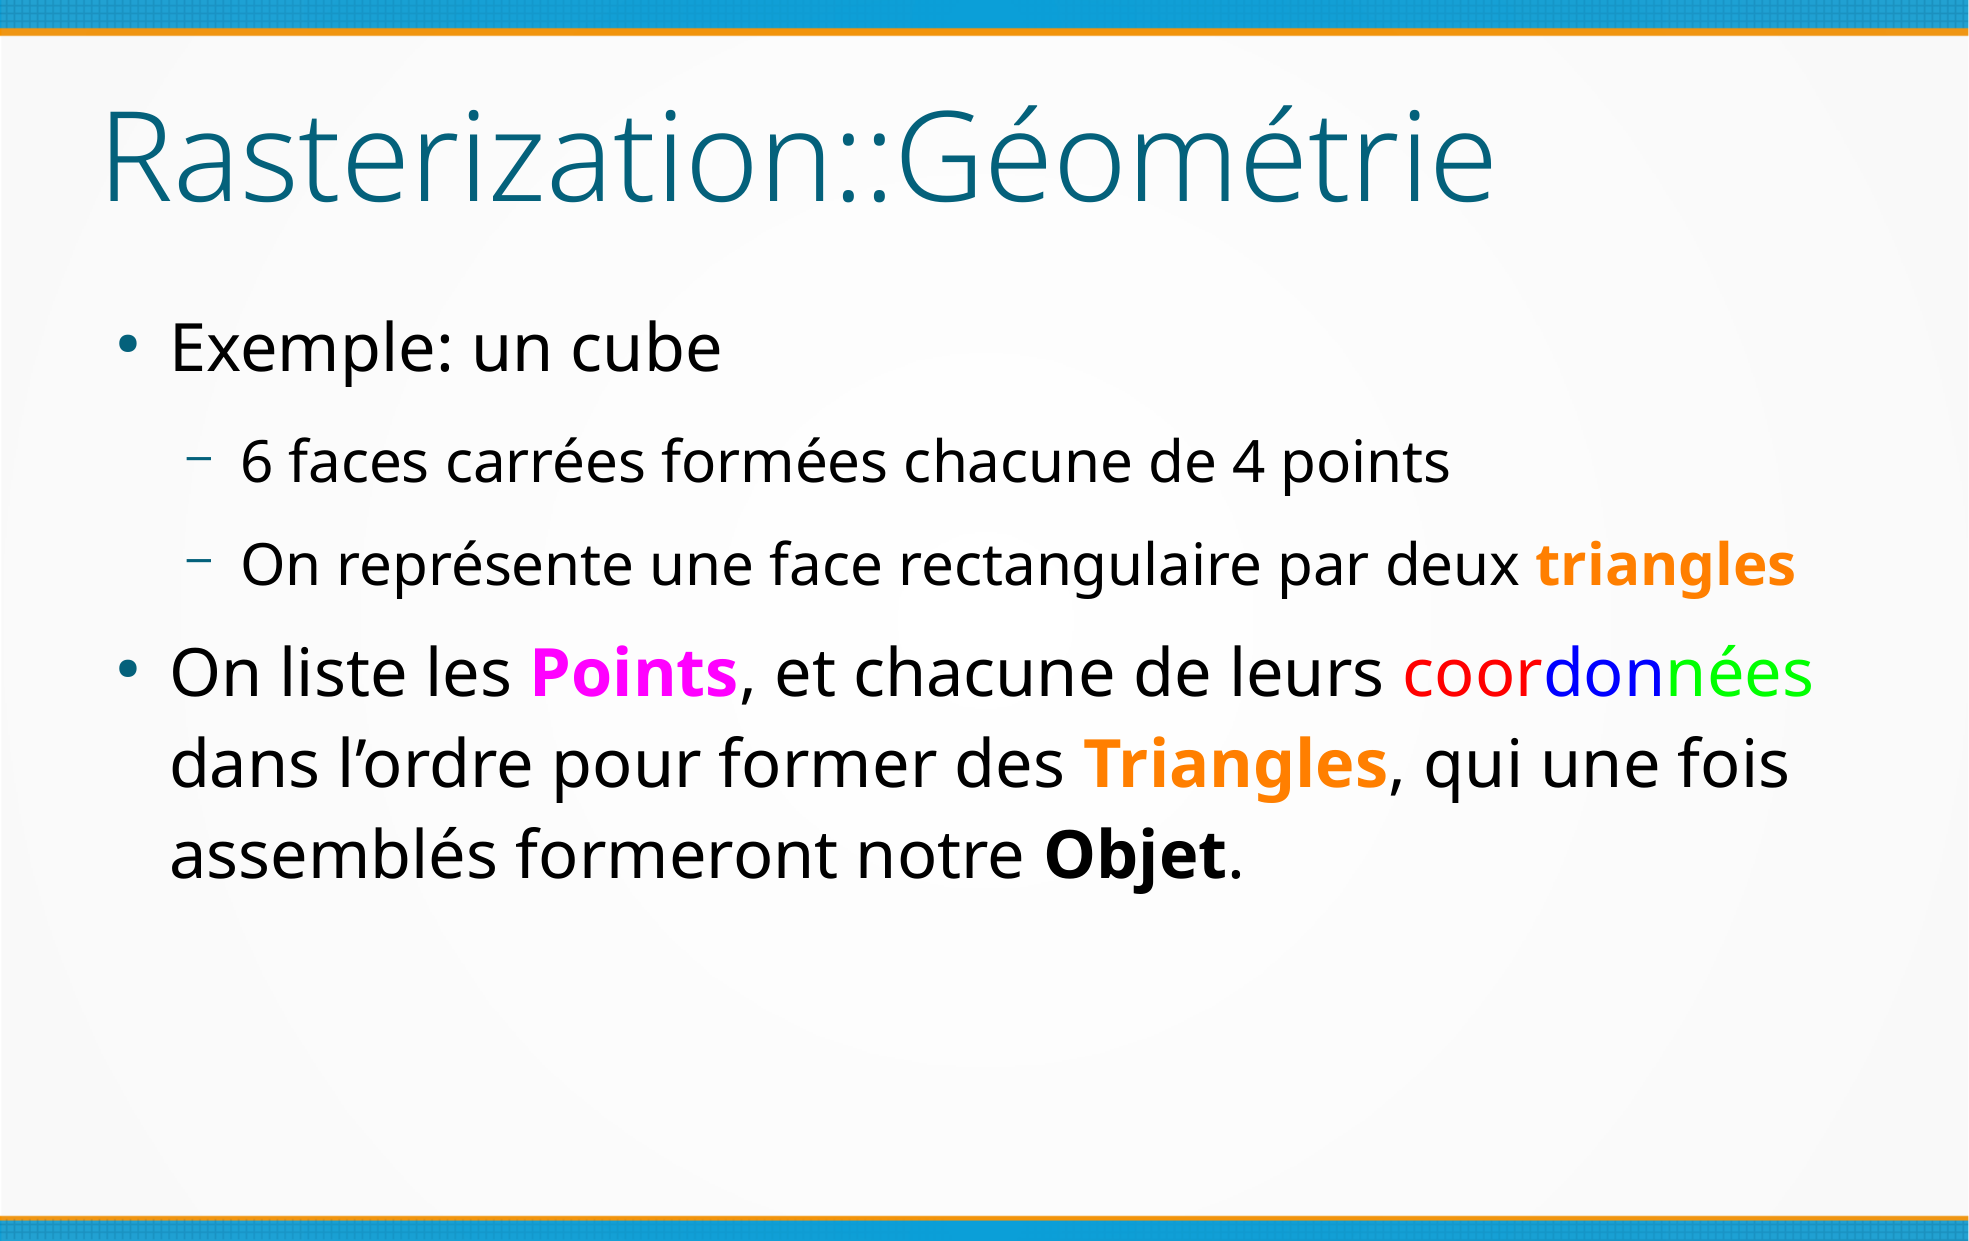

# Rasterization::Géométrie
Exemple: un cube
6 faces carrées formées chacune de 4 points
On représente une face rectangulaire par deux triangles
On liste les Points, et chacune de leurs coordonnées dans l’ordre pour former des Triangles, qui une fois assemblés formeront notre Objet.